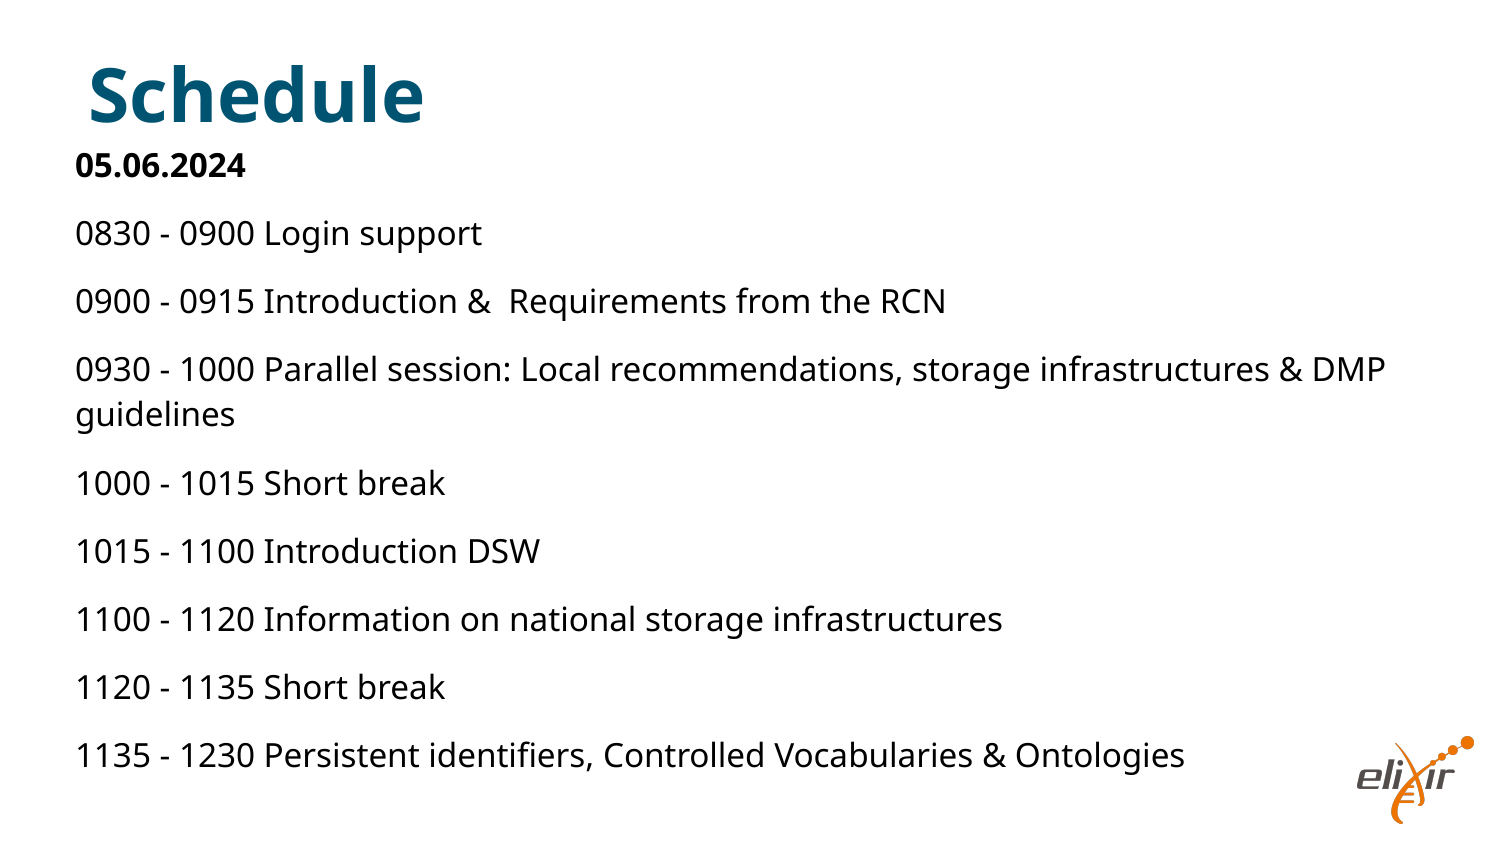

Schedule
05.06.2024
0830 - 0900 Login support
0900 - 0915 Introduction & Requirements from the RCN
0930 - 1000 Parallel session: Local recommendations, storage infrastructures & DMP guidelines
1000 - 1015 Short break
1015 - 1100 Introduction DSW
1100 - 1120 Information on national storage infrastructures
1120 - 1135 Short break
1135 - 1230 Persistent identifiers, Controlled Vocabularies & Ontologies